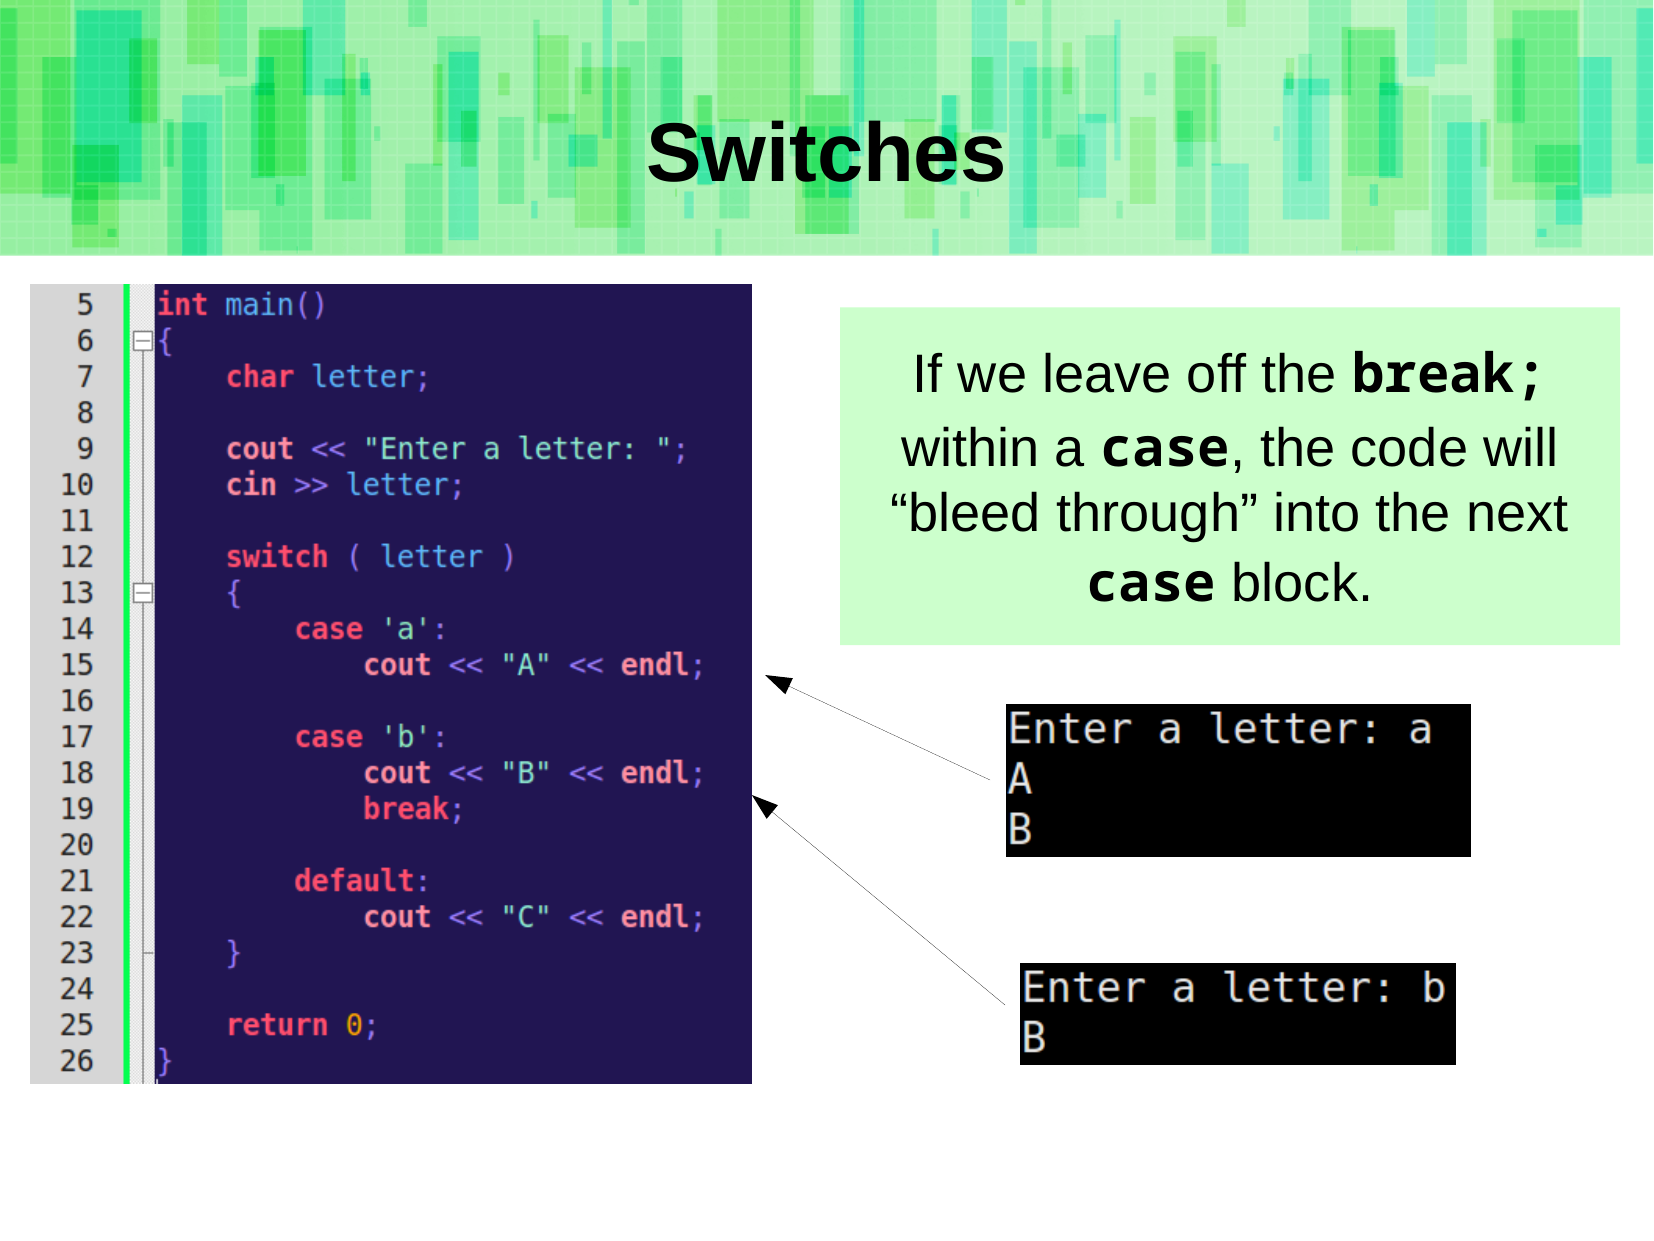

# Switches
If we leave off the break; within a case, the code will “bleed through” into the next case block.